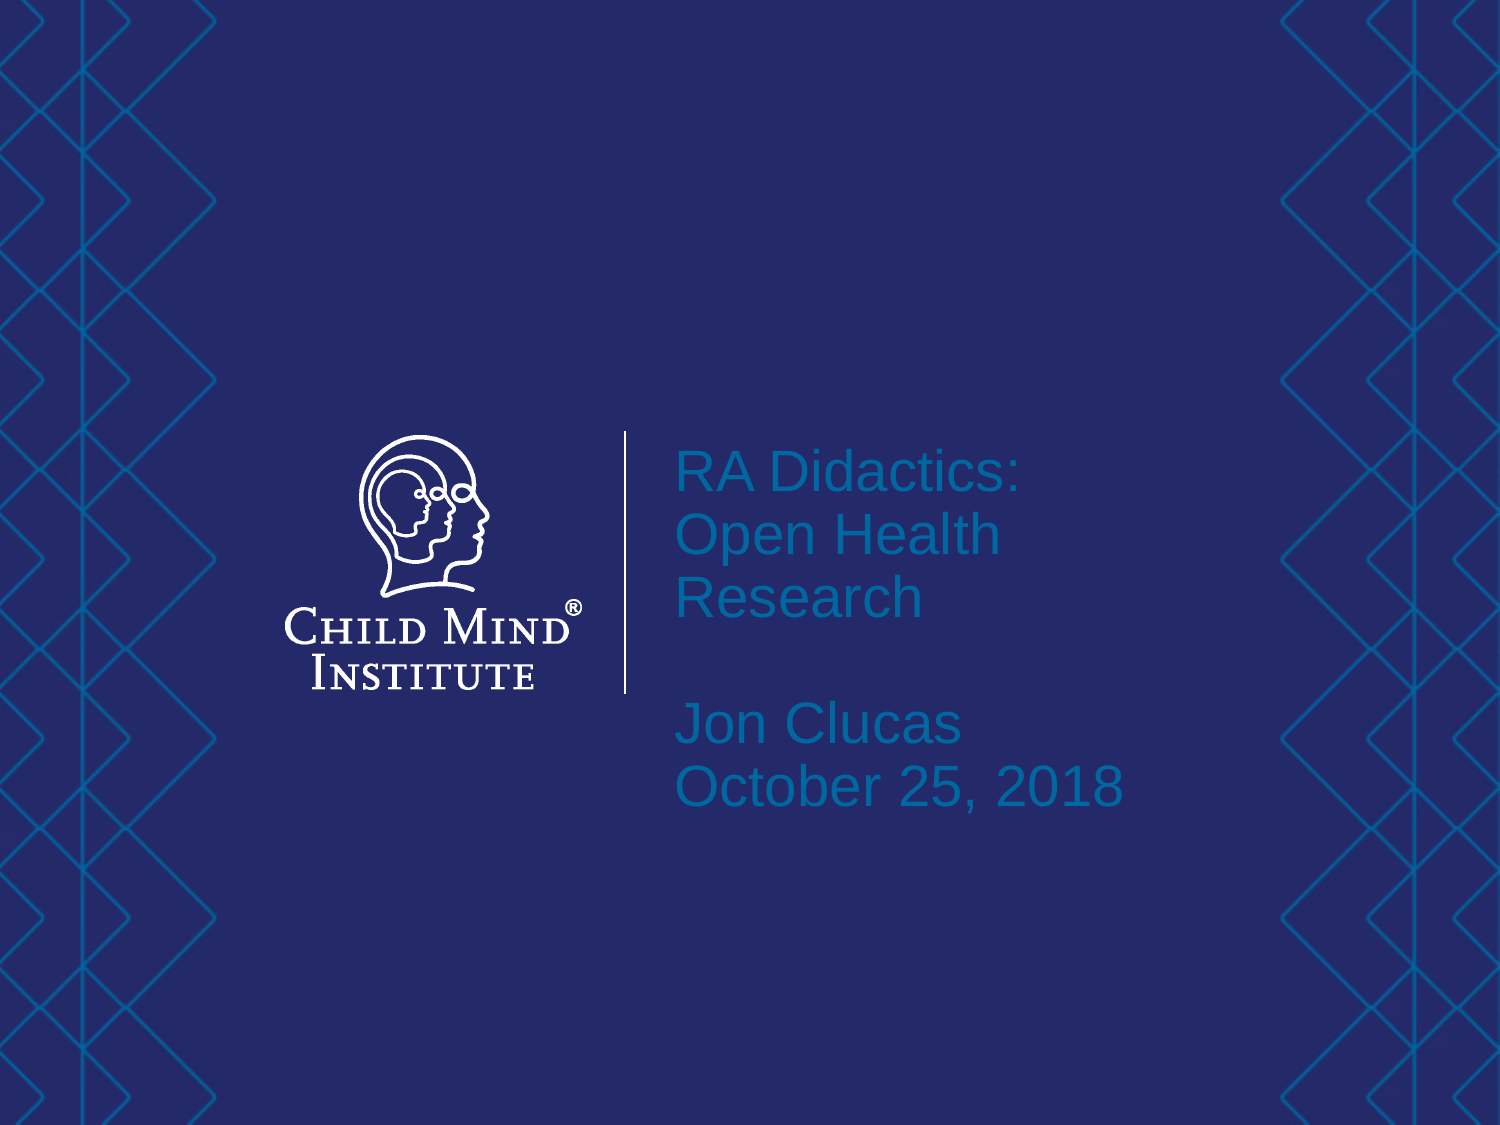

# RA Didactics: Open Health Research Jon Clucas October 25, 2018